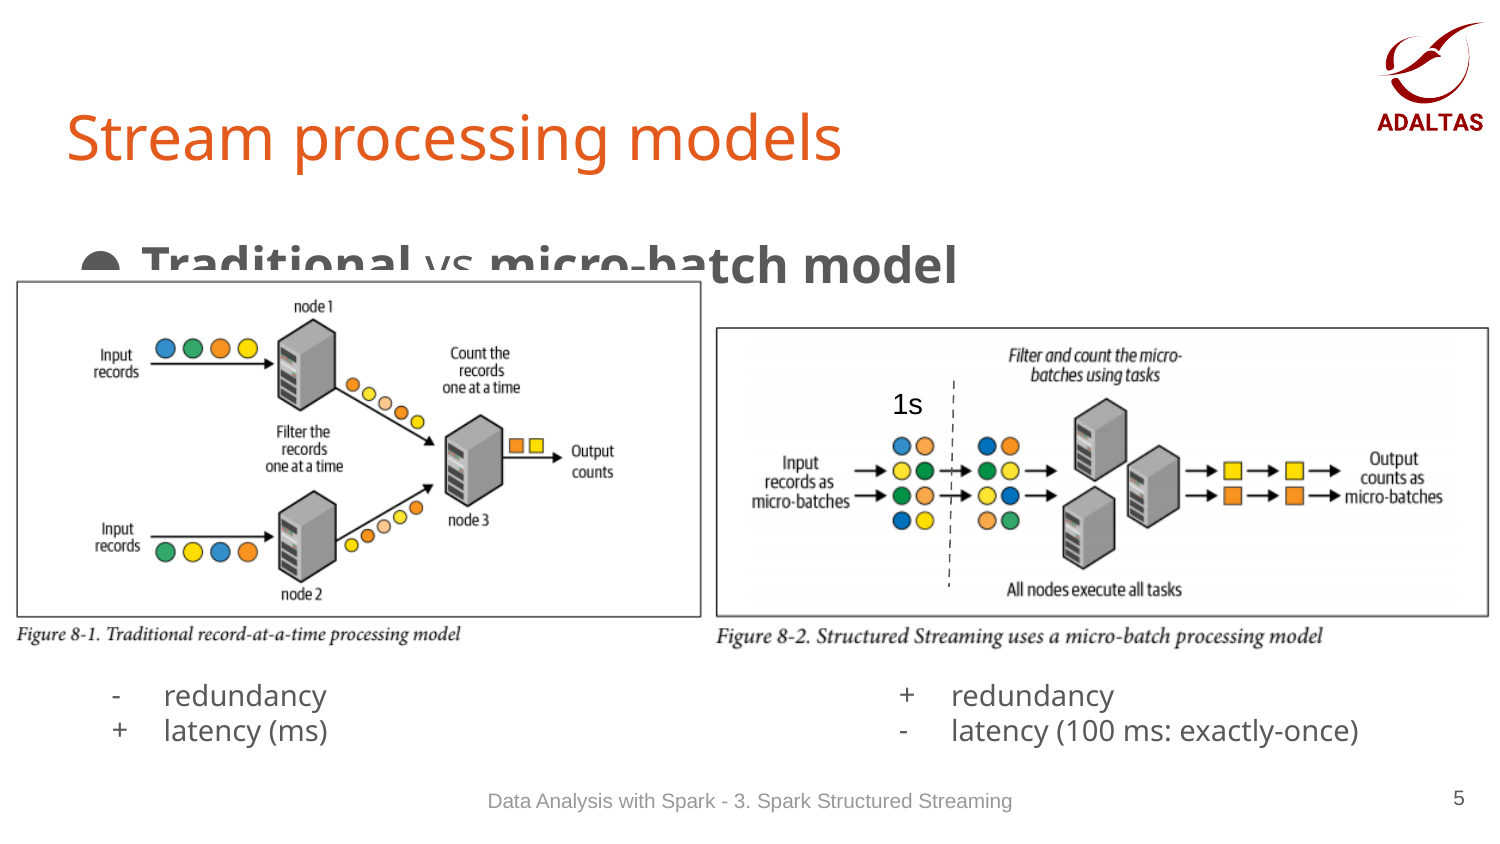

Stream processing models
# Traditional vs micro-batch model
1s
redundancy
latency (ms)
redundancy
latency (100 ms: exactly-once)
Data Analysis with Spark - 3. Spark Structured Streaming